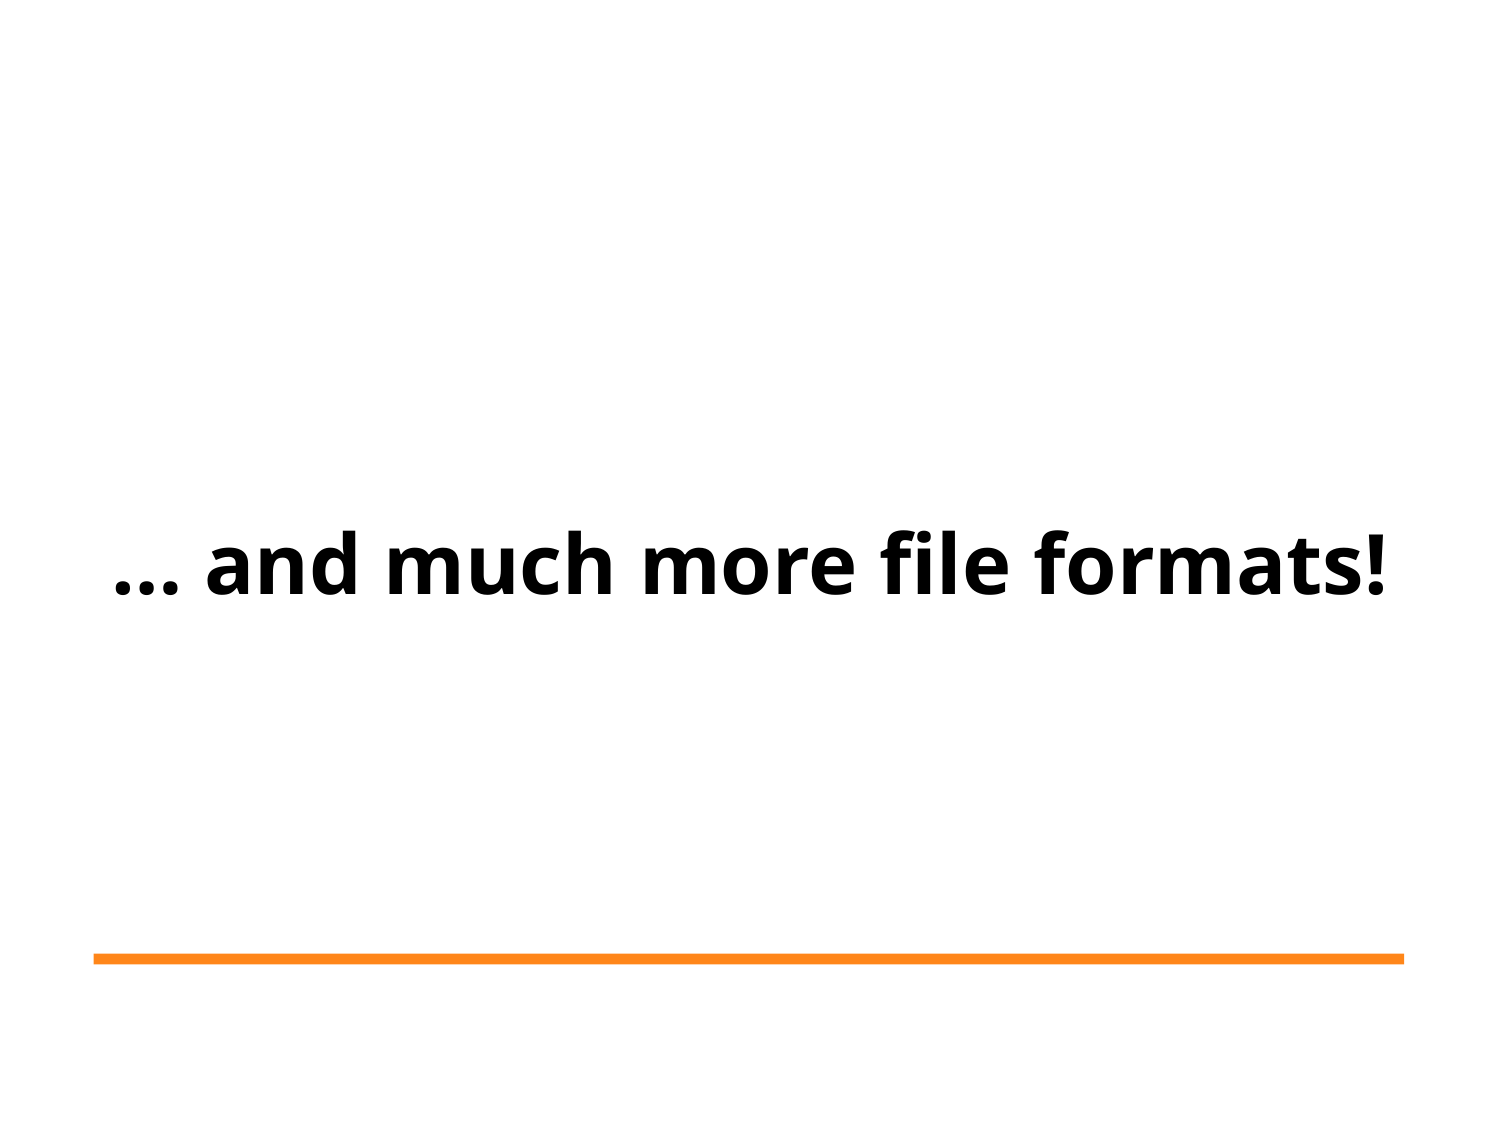

# … and much more file formats!